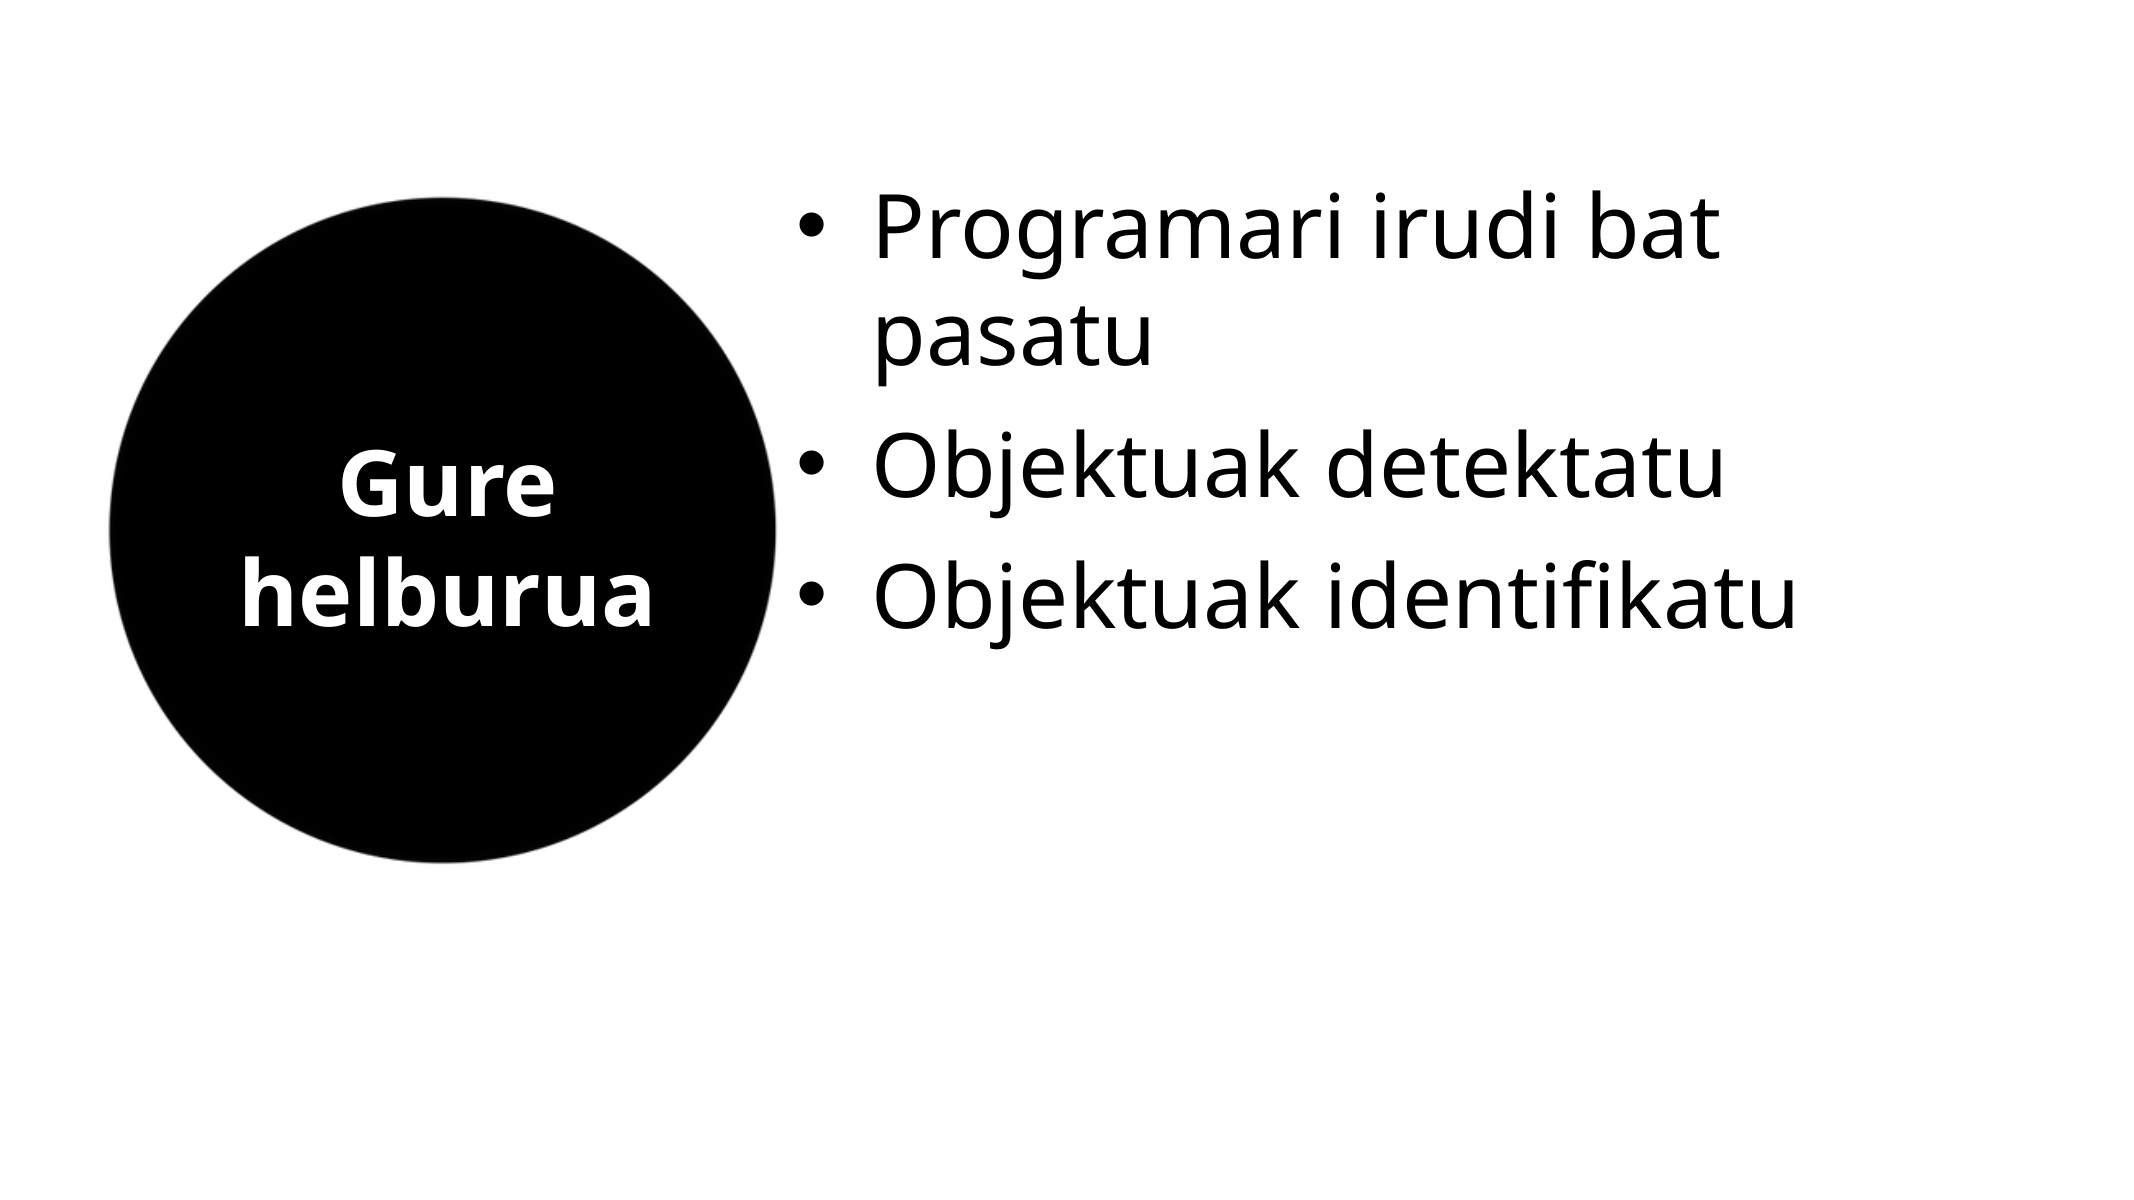

# Programari irudi bat pasatu
Objektuak detektatu
Objektuak identifikatu
Gure helburua